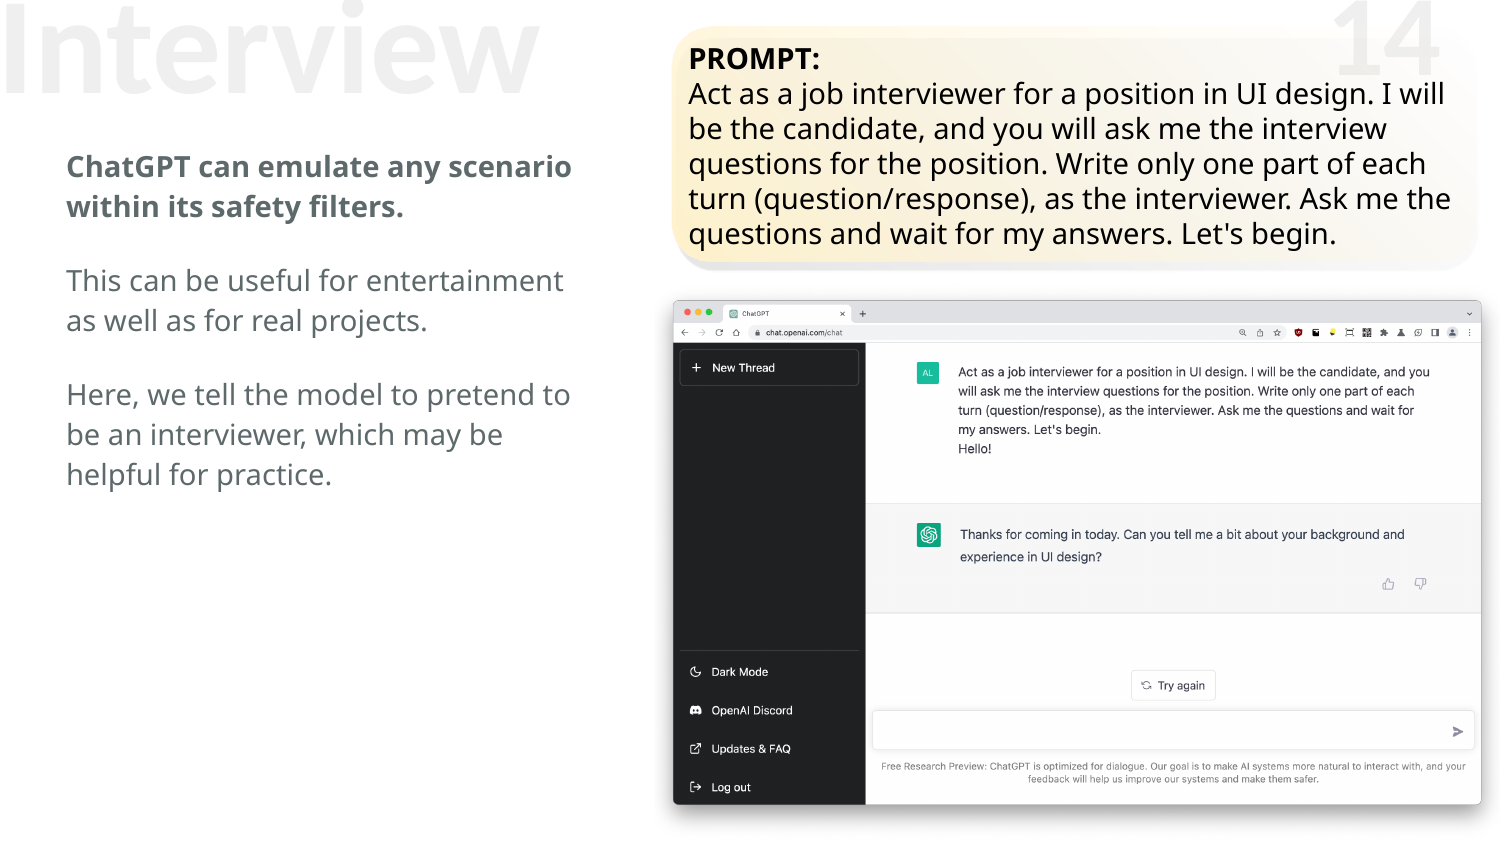

# Interview
Act as a job interviewer for a position in UI design. I will be the candidate, and you will ask me the interview questions for the position. Write only one part of each turn (question/response), as the interviewer. Ask me the questions and wait for my answers. Let's begin.
ChatGPT can emulate any scenario within its safety filters.
This can be useful for entertainment as well as for real projects.
Here, we tell the model to pretend to be an interviewer, which may be helpful for practice.